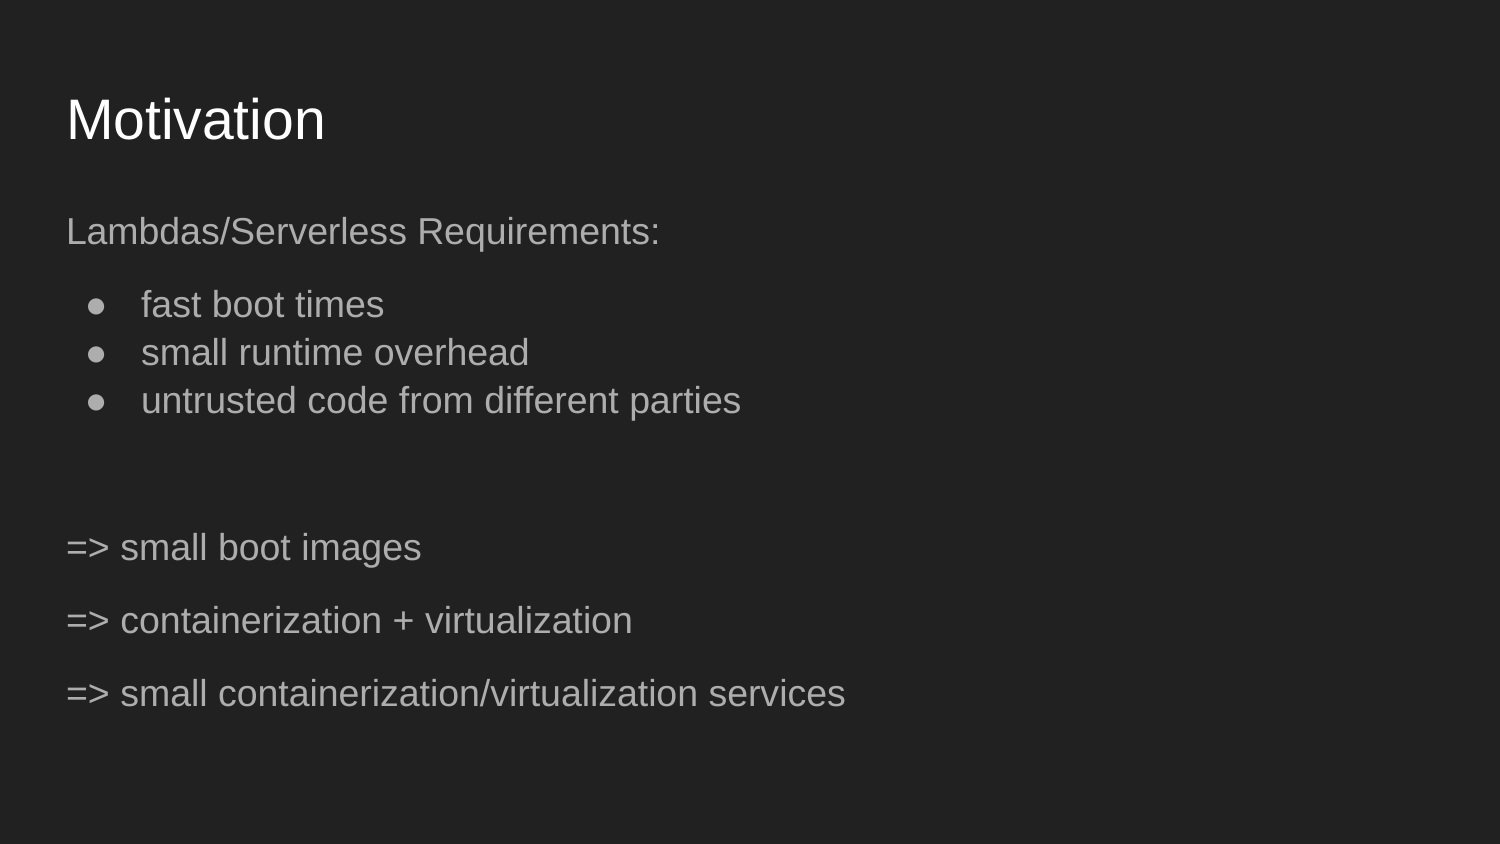

# Motivation
Lambdas/Serverless Requirements:
fast boot times
small runtime overhead
untrusted code from different parties
=> small boot images
=> containerization + virtualization
=> small containerization/virtualization services